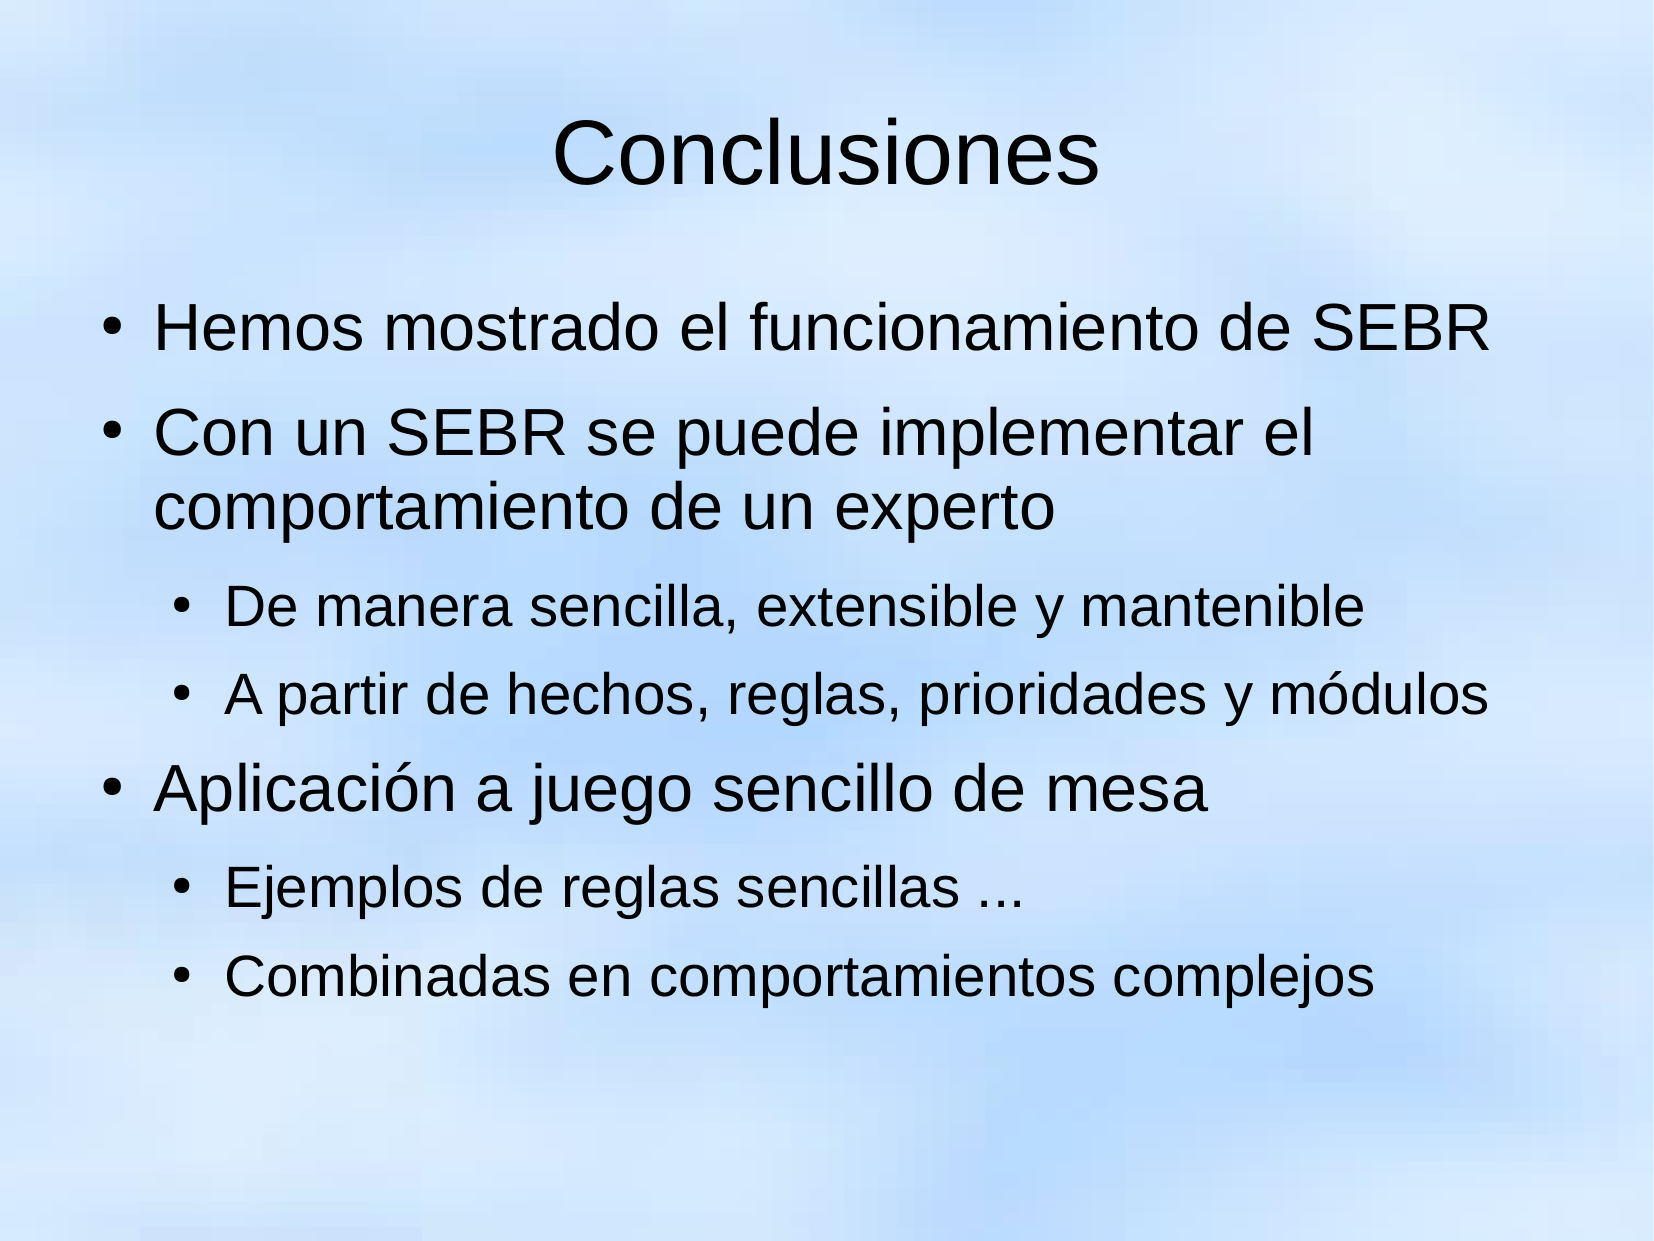

# Conclusiones
Hemos mostrado el funcionamiento de SEBR
Con un SEBR se puede implementar el comportamiento de un experto
De manera sencilla, extensible y mantenible
A partir de hechos, reglas, prioridades y módulos
Aplicación a juego sencillo de mesa
Ejemplos de reglas sencillas ...
Combinadas en comportamientos complejos